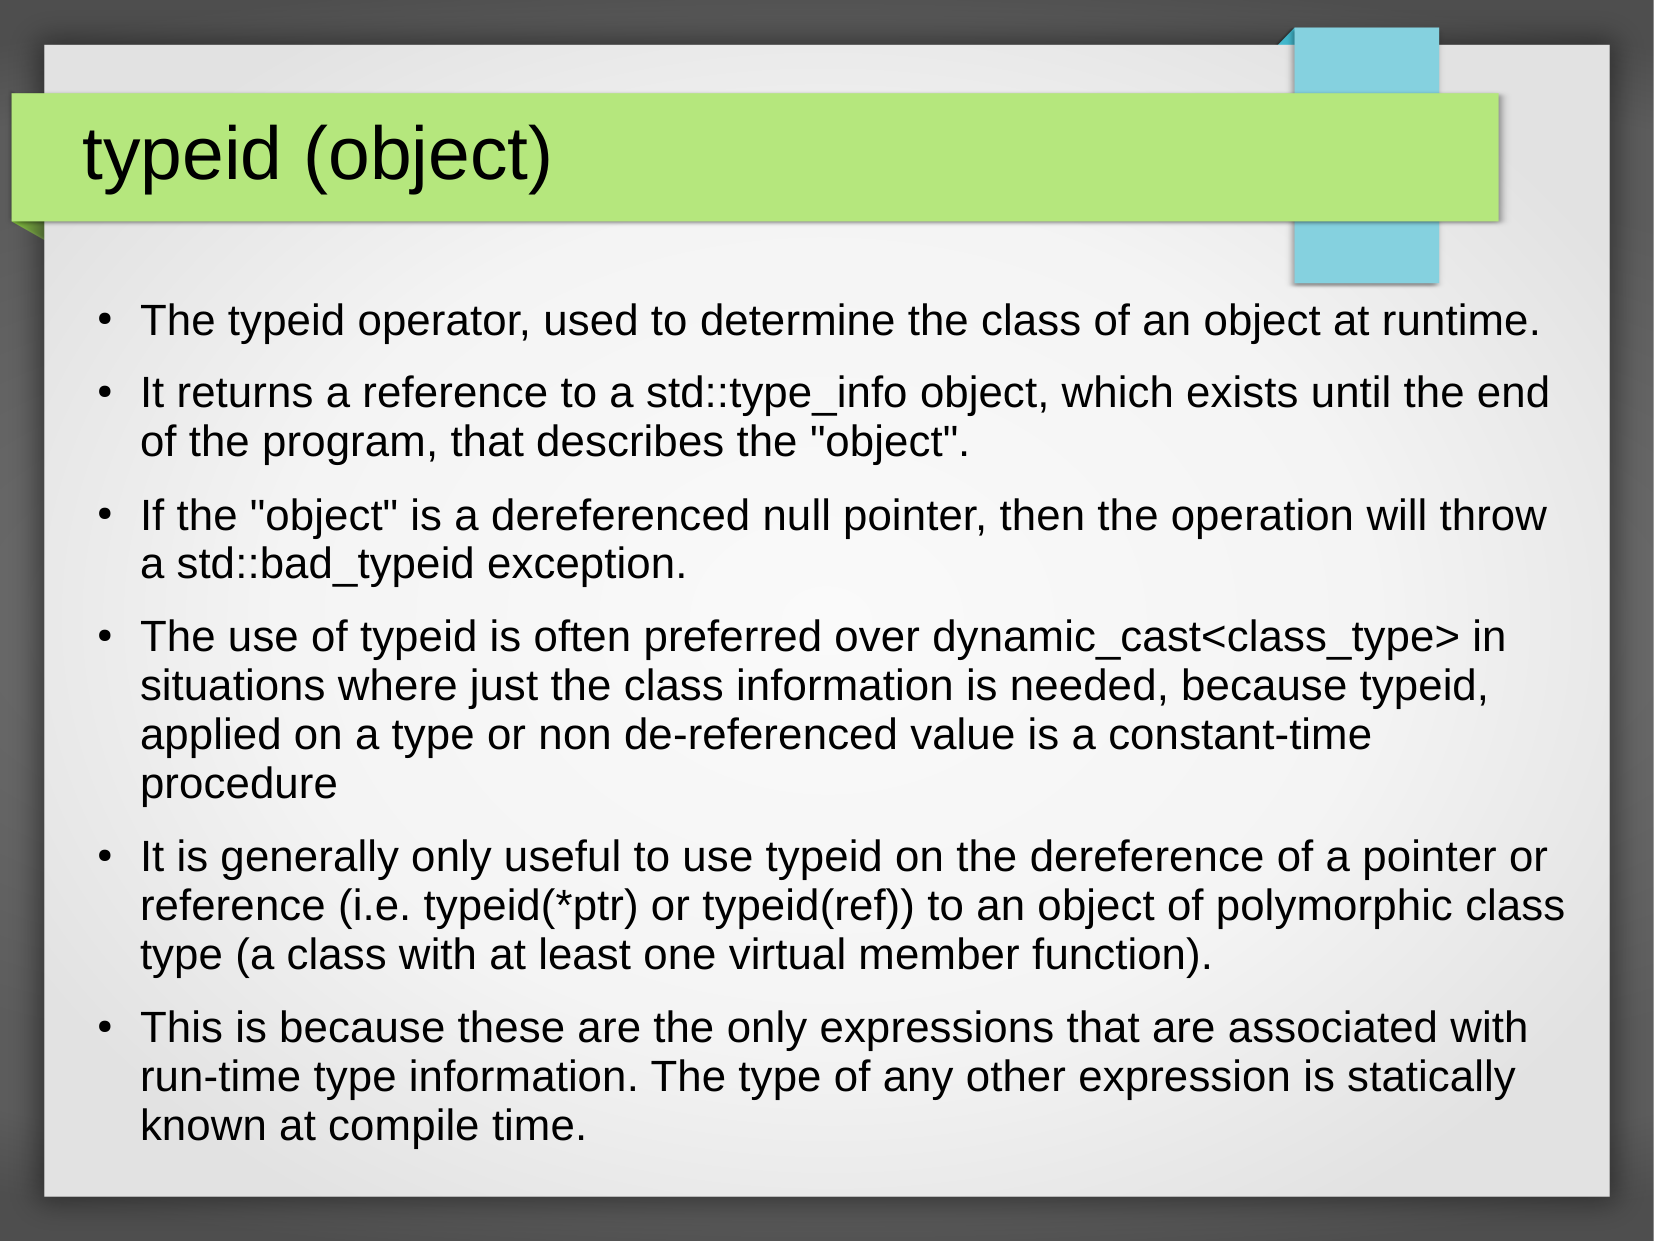

# typeid (object)
The typeid operator, used to determine the class of an object at runtime.
It returns a reference to a std::type_info object, which exists until the end of the program, that describes the "object".
If the "object" is a dereferenced null pointer, then the operation will throw a std::bad_typeid exception.
The use of typeid is often preferred over dynamic_cast<class_type> in situations where just the class information is needed, because typeid, applied on a type or non de-referenced value is a constant-time procedure
It is generally only useful to use typeid on the dereference of a pointer or reference (i.e. typeid(*ptr) or typeid(ref)) to an object of polymorphic class type (a class with at least one virtual member function).
This is because these are the only expressions that are associated with run-time type information. The type of any other expression is statically known at compile time.